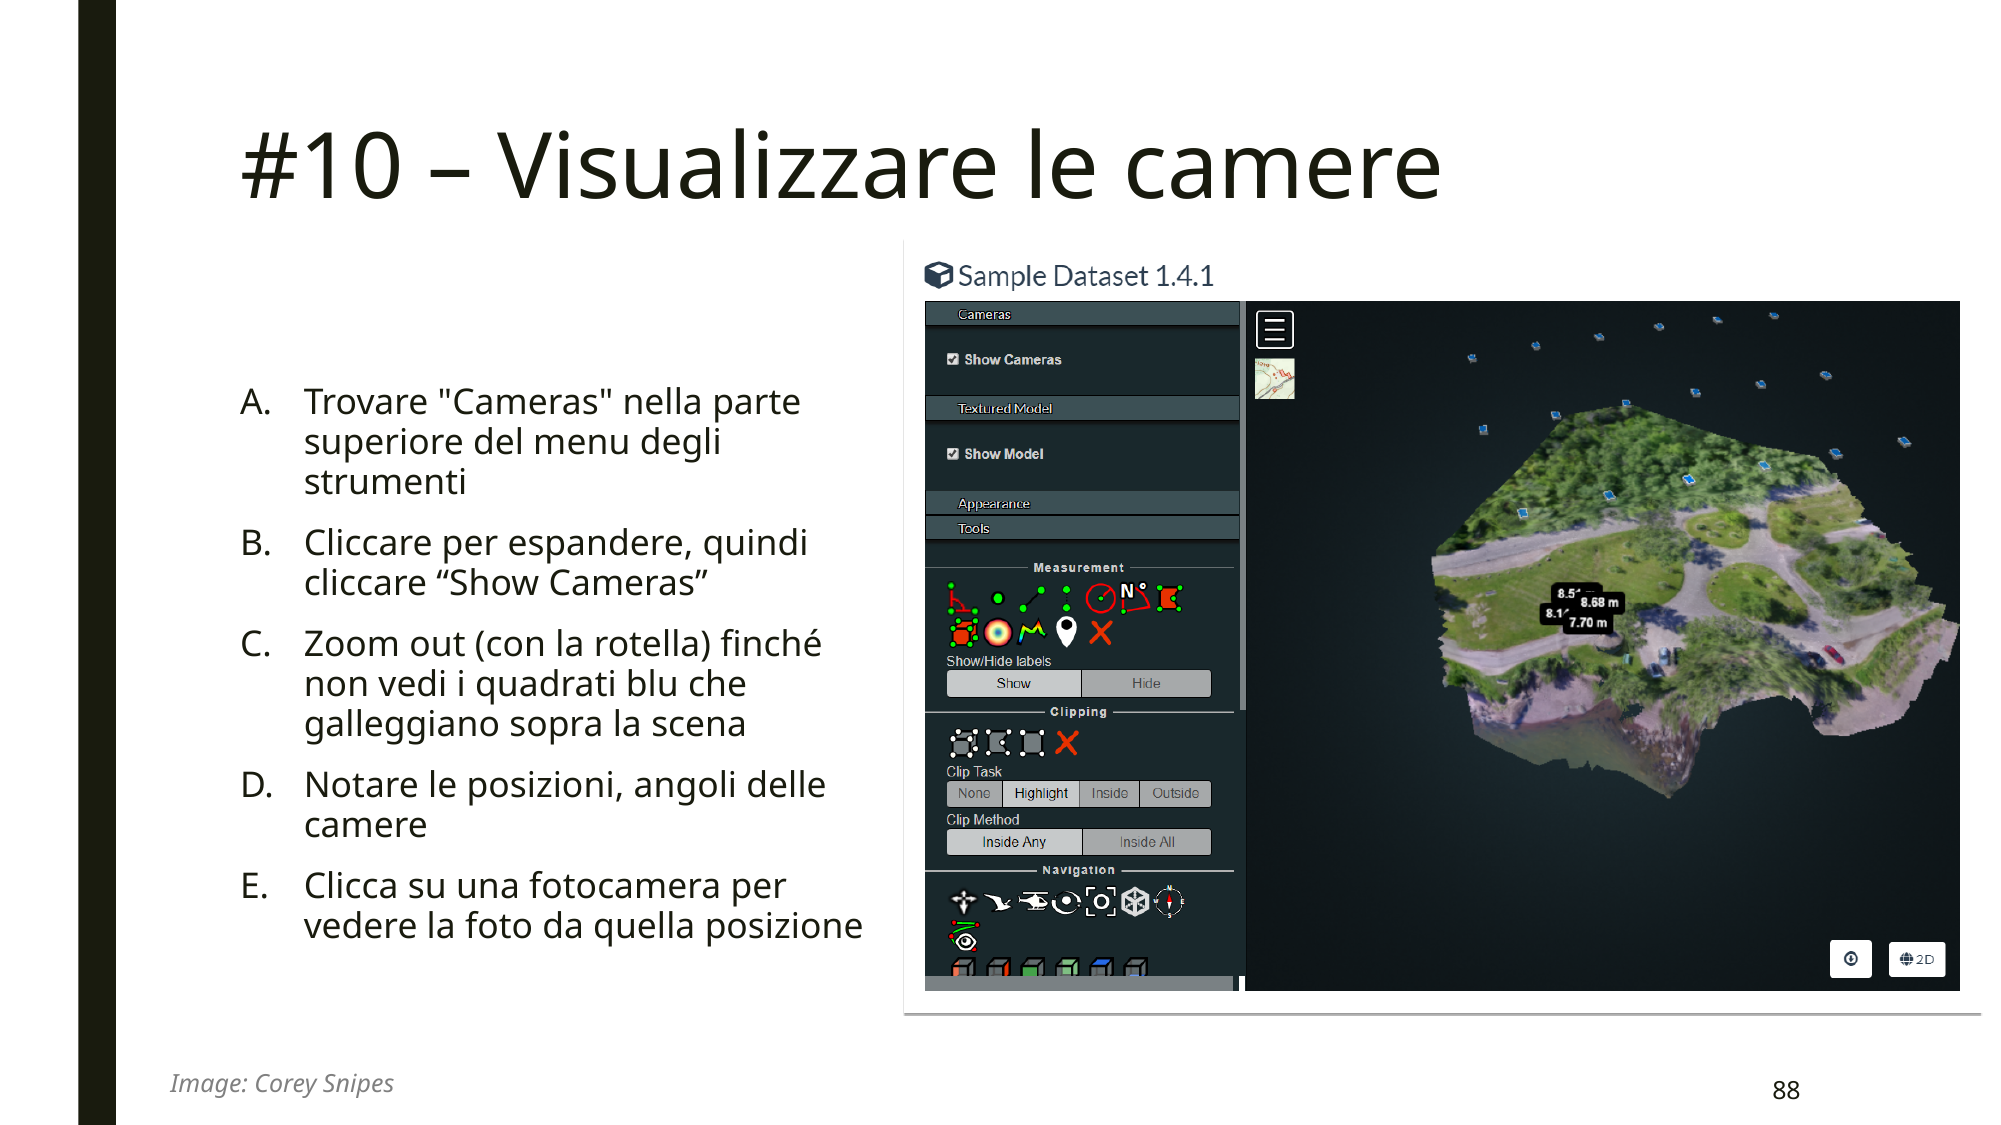

# #10 – Visualizzare le camere
Trovare "Cameras" nella parte superiore del menu degli strumenti
Cliccare per espandere, quindi cliccare “Show Cameras”
Zoom out (con la rotella) finché non vedi i quadrati blu che galleggiano sopra la scena
Notare le posizioni, angoli delle camere
Clicca su una fotocamera per vedere la foto da quella posizione
Image: Corey Snipes